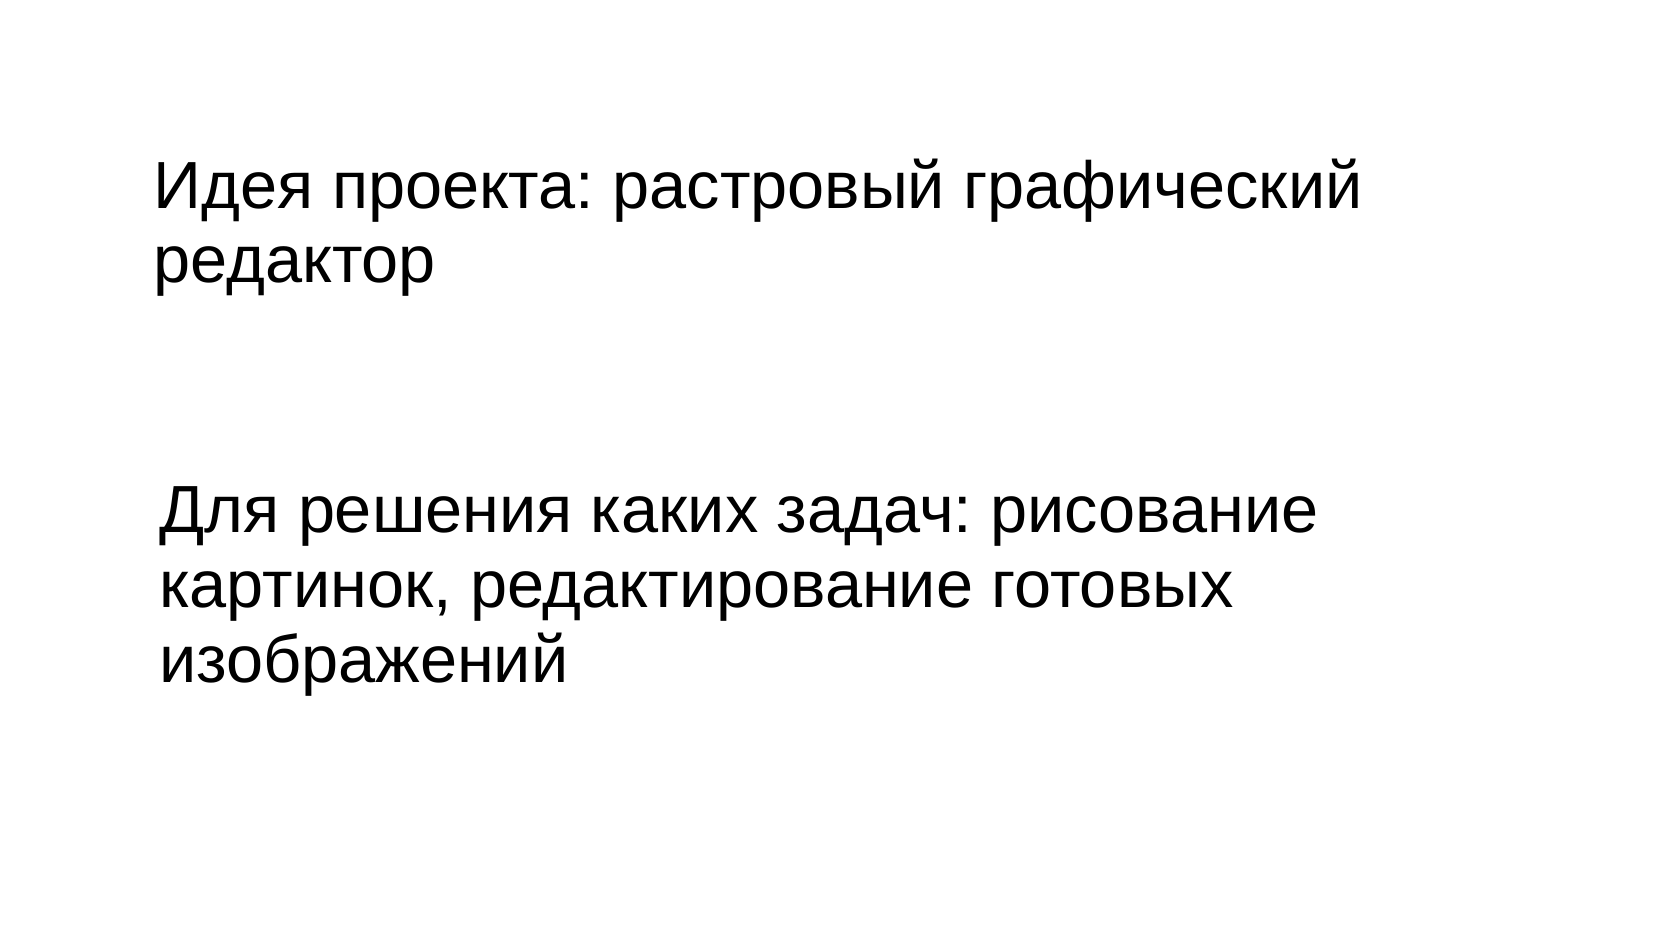

# Идея проекта: растровый графический редактор
Для решения каких задач: рисование картинок, редактирование готовых изображений